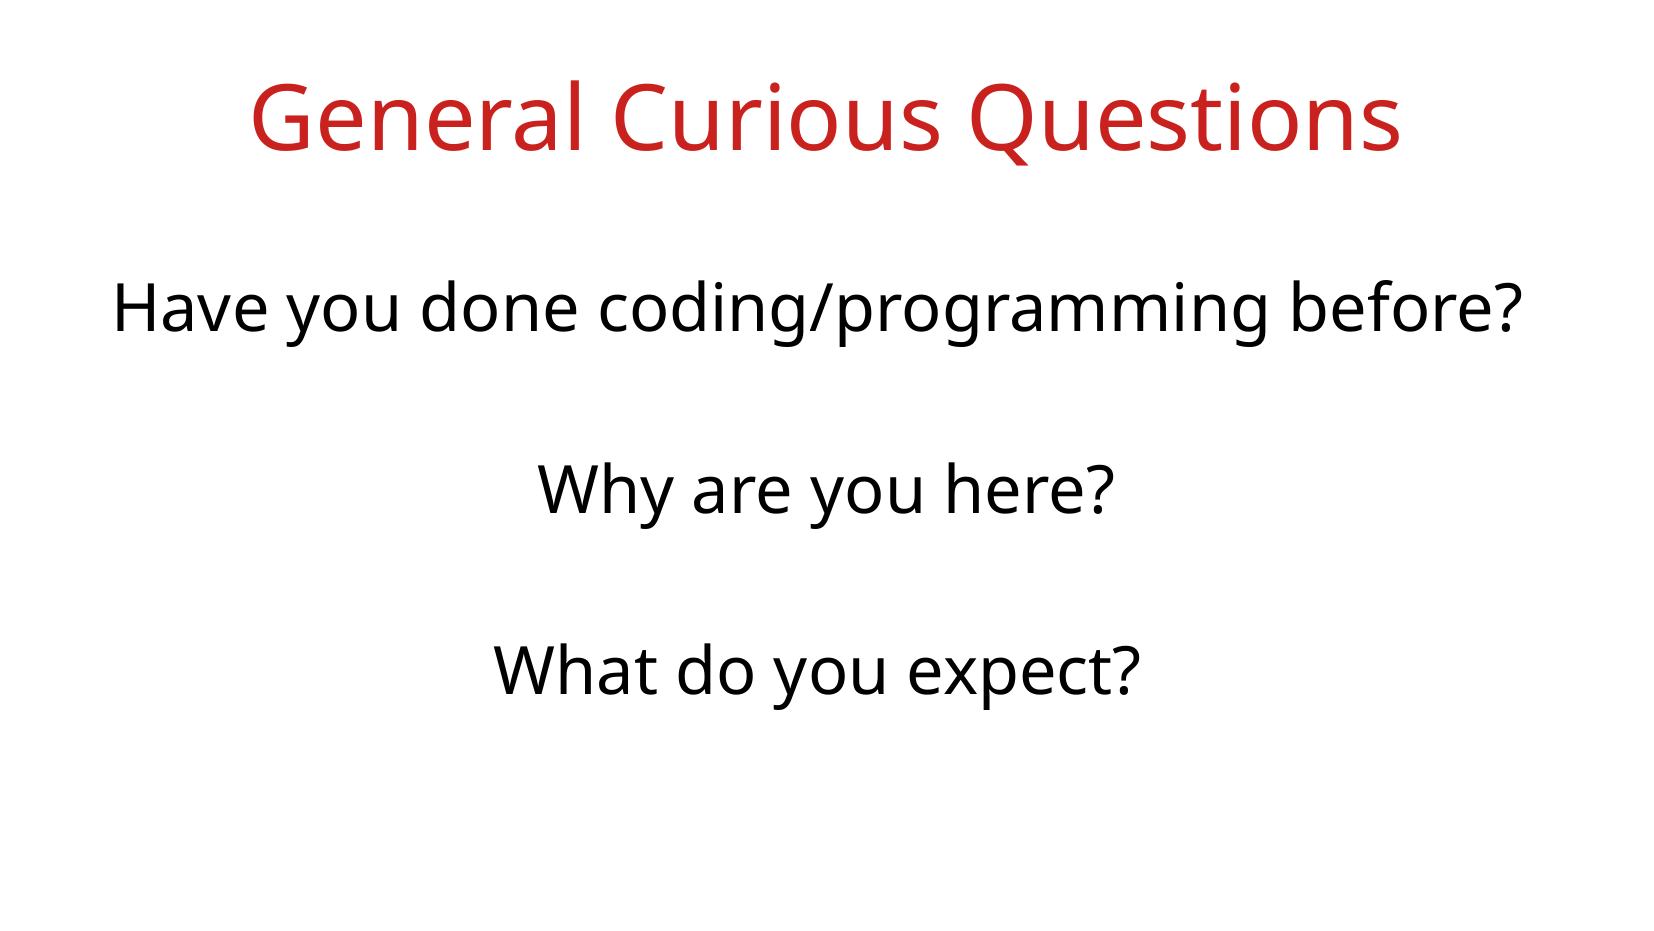

# General Curious Questions
Have you done coding/programming before?
Why are you here?
What do you expect?